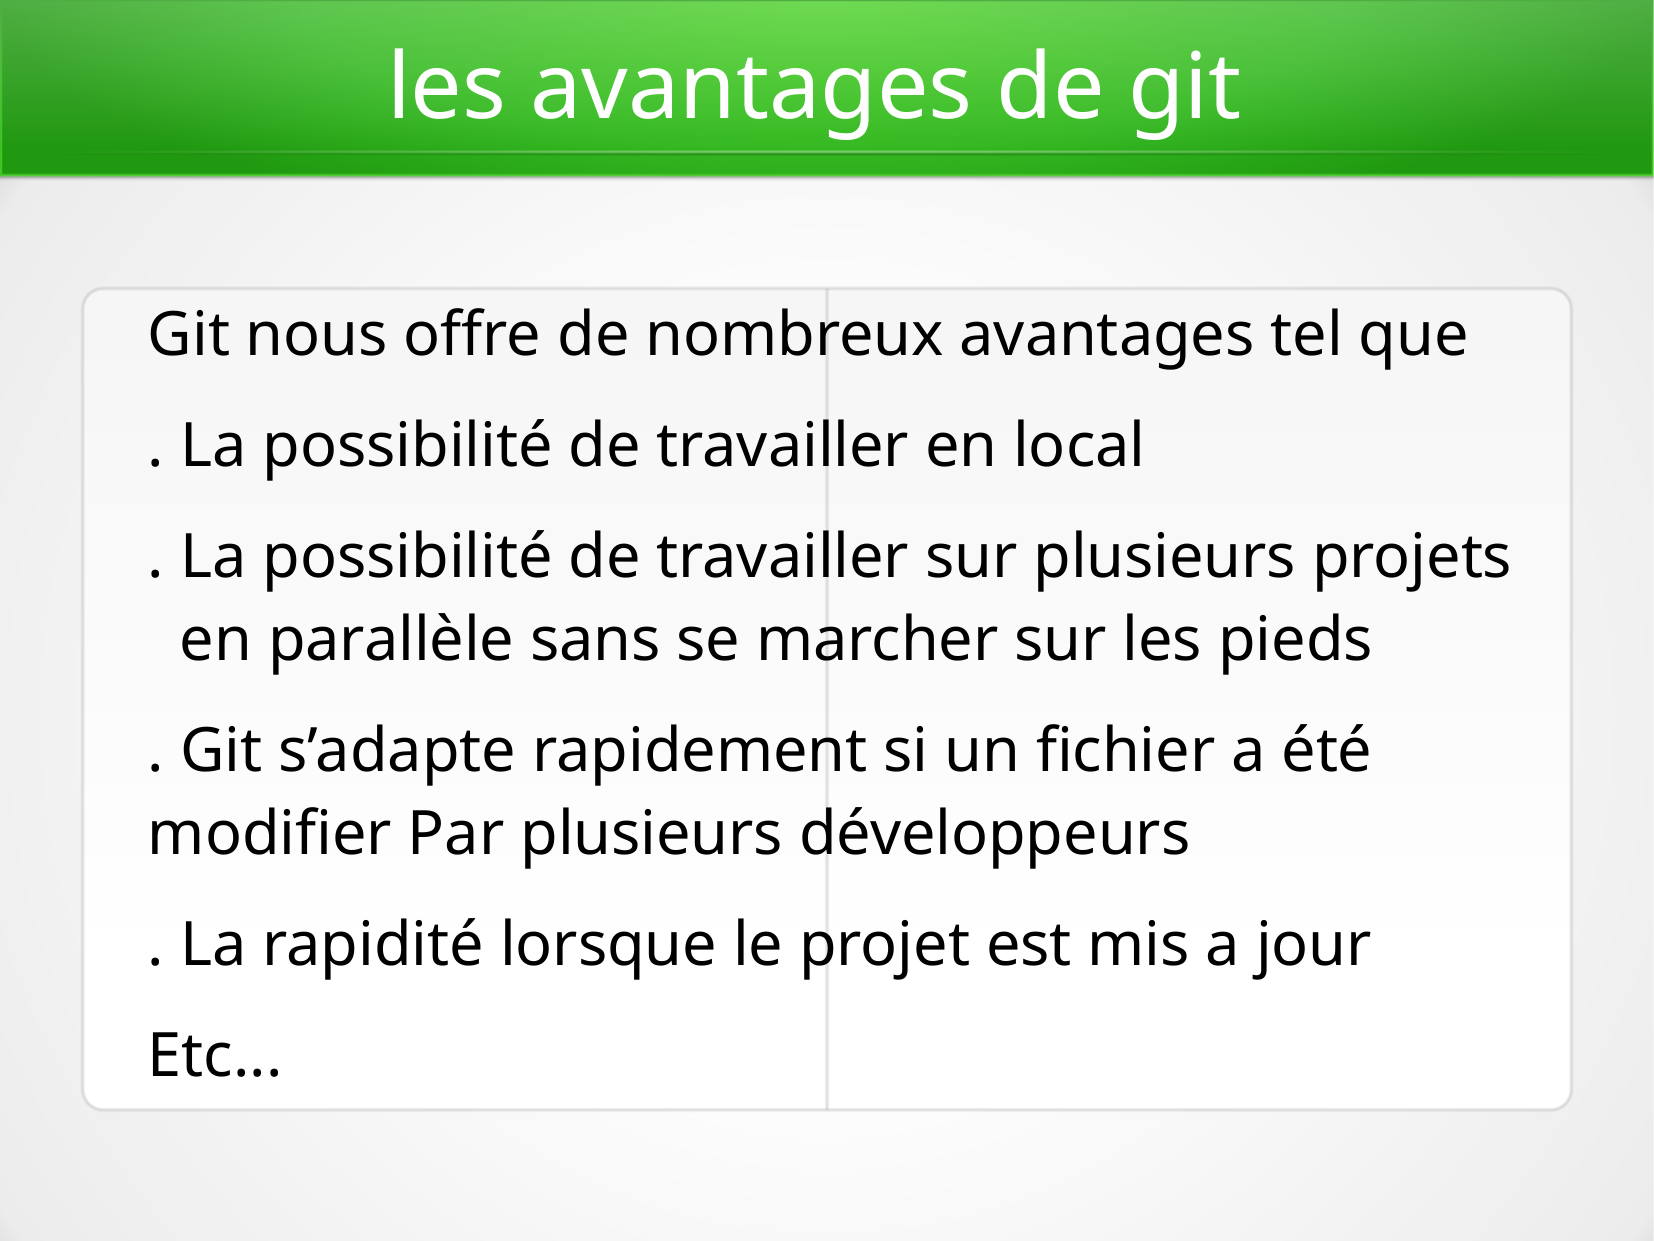

# les avantages de git
Git nous offre de nombreux avantages tel que
. La possibilité de travailler en local
. La possibilité de travailler sur plusieurs projets en parallèle sans se marcher sur les pieds
. Git s’adapte rapidement si un fichier a été modifier Par plusieurs développeurs
. La rapidité lorsque le projet est mis a jour
Etc...